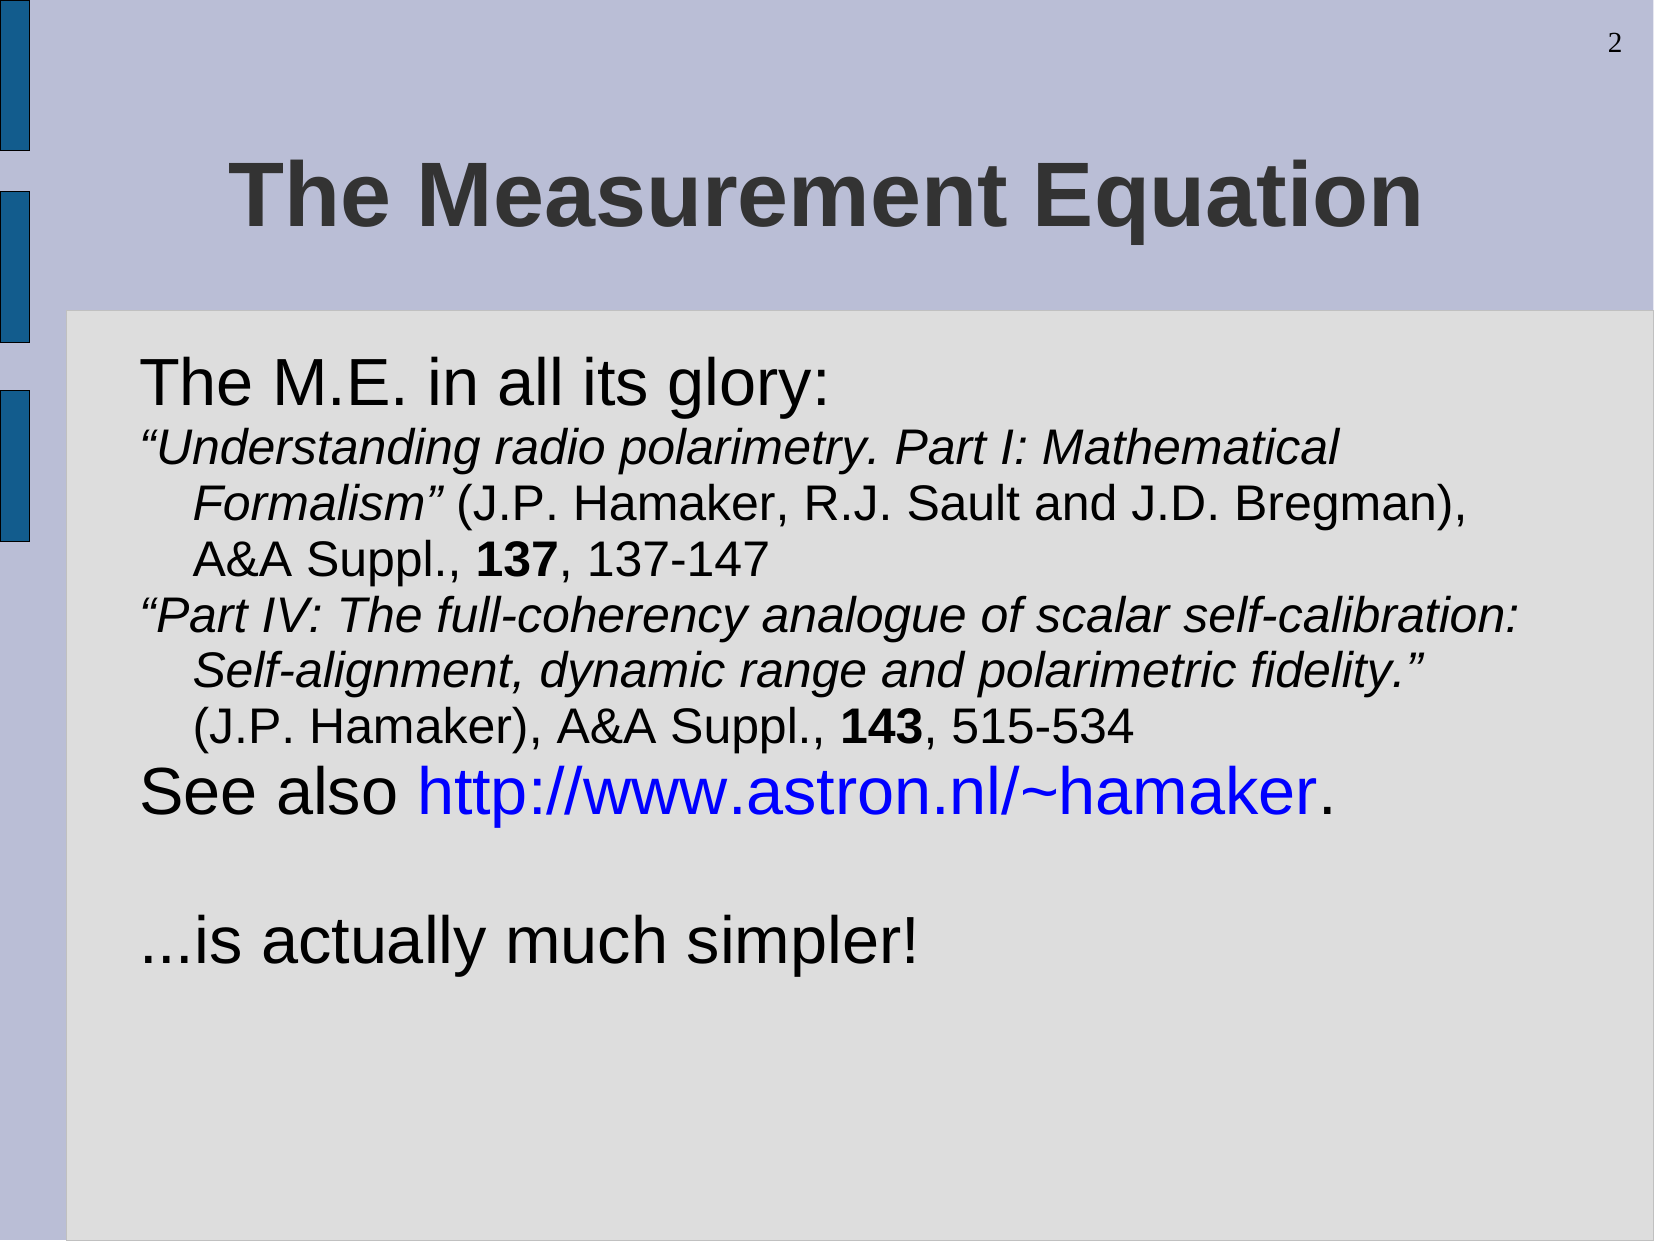

2
# The Measurement Equation
The M.E. in all its glory:
“Understanding radio polarimetry. Part I: Mathematical Formalism” (J.P. Hamaker, R.J. Sault and J.D. Bregman),
A&A Suppl., 137, 137-147
“Part IV: The full-coherency analogue of scalar self-calibration: Self-alignment, dynamic range and polarimetric fidelity.” (J.P. Hamaker), A&A Suppl., 143, 515-534
See also http://www.astron.nl/~hamaker.
...is actually much simpler!